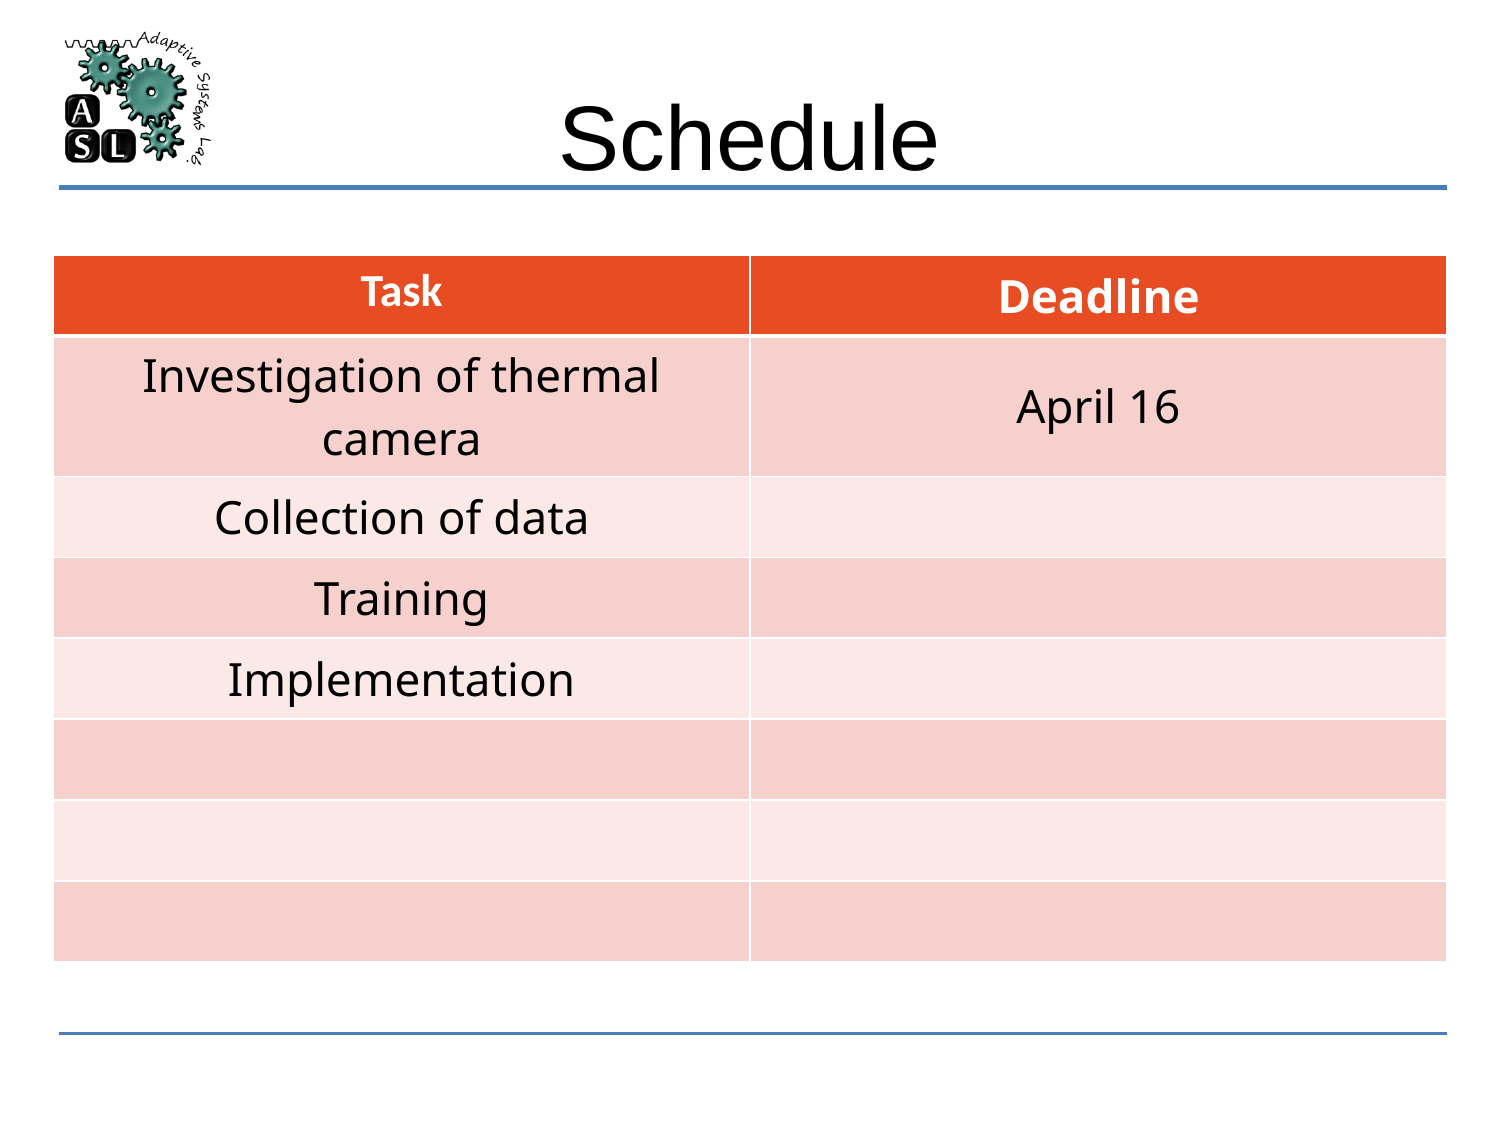

# Schedule
| Task | Deadline |
| --- | --- |
| Investigation of thermal camera | April 16 |
| Collection of data | |
| Training | |
| Implementation | |
| | |
| | |
| | |